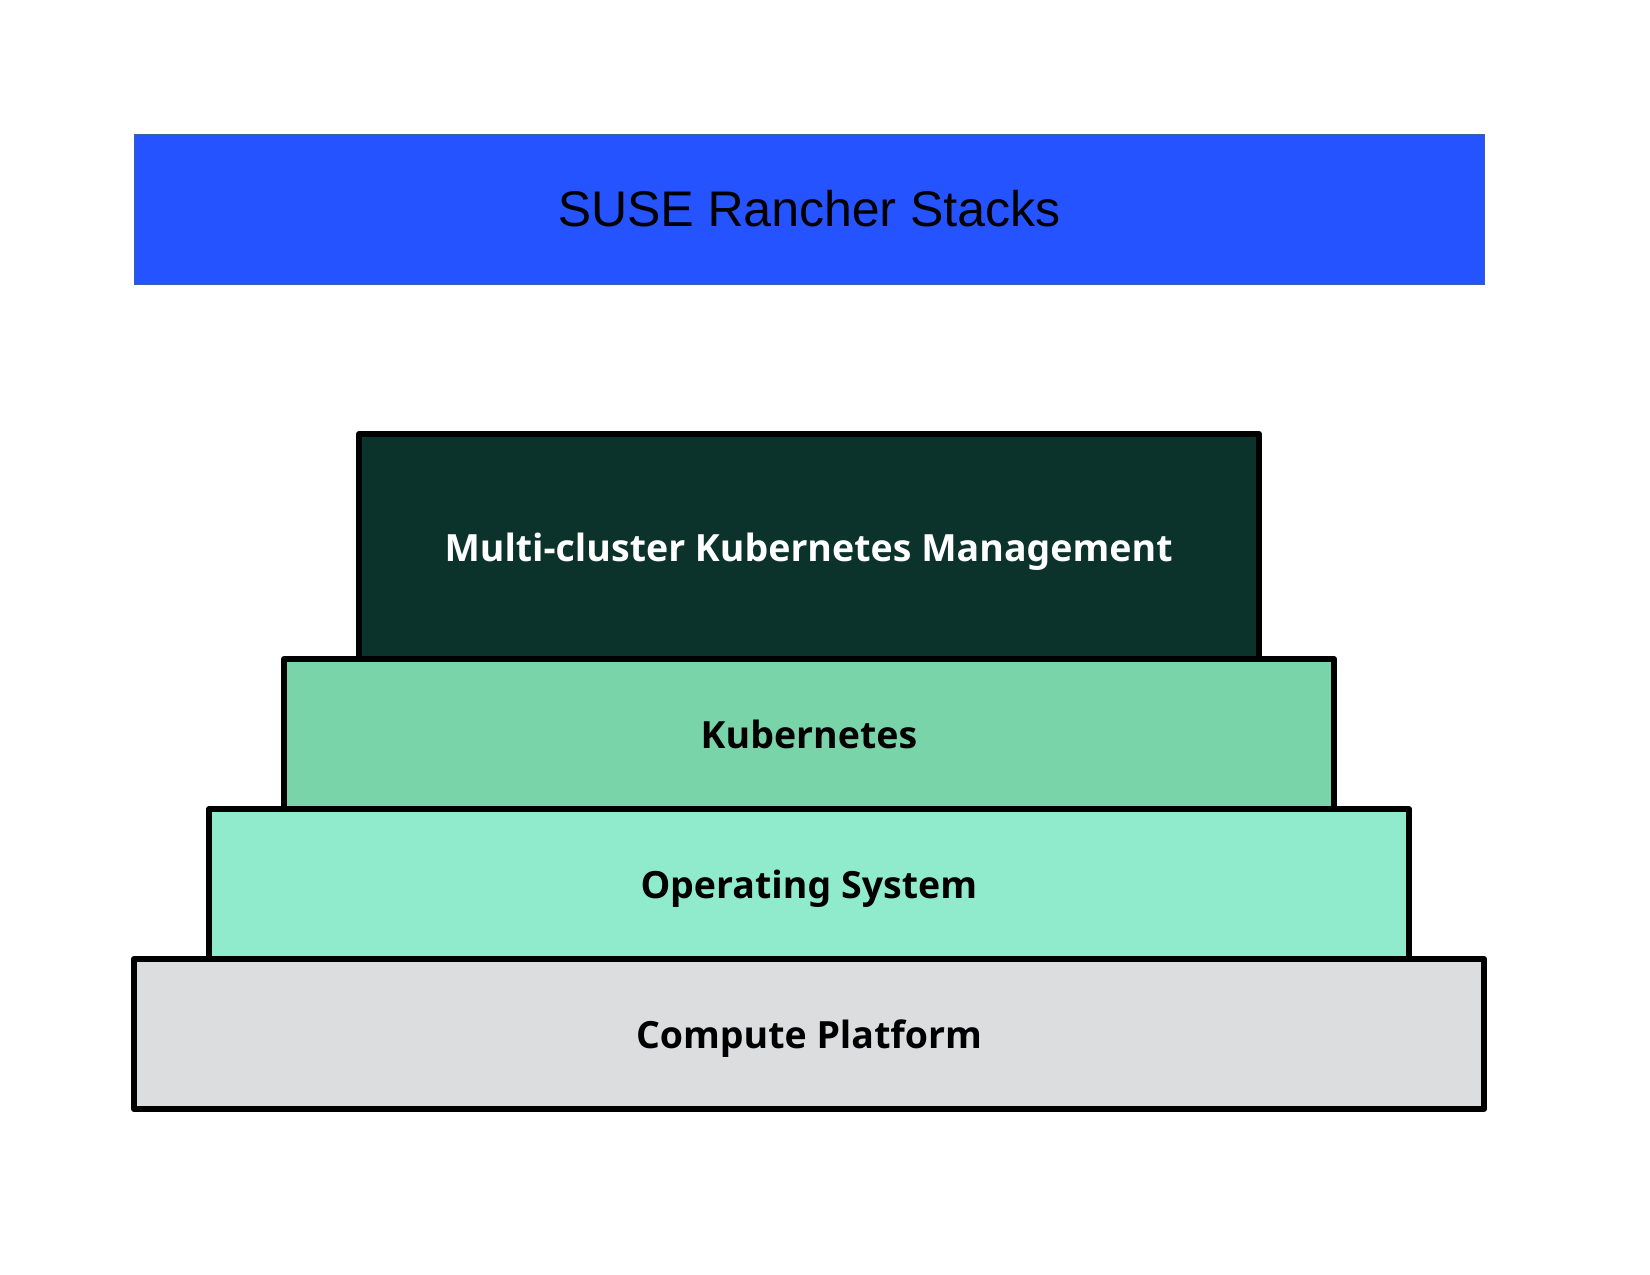

SUSE Rancher Stacks
Multi-cluster Kubernetes Management
Kubernetes
Operating System
Compute Platform